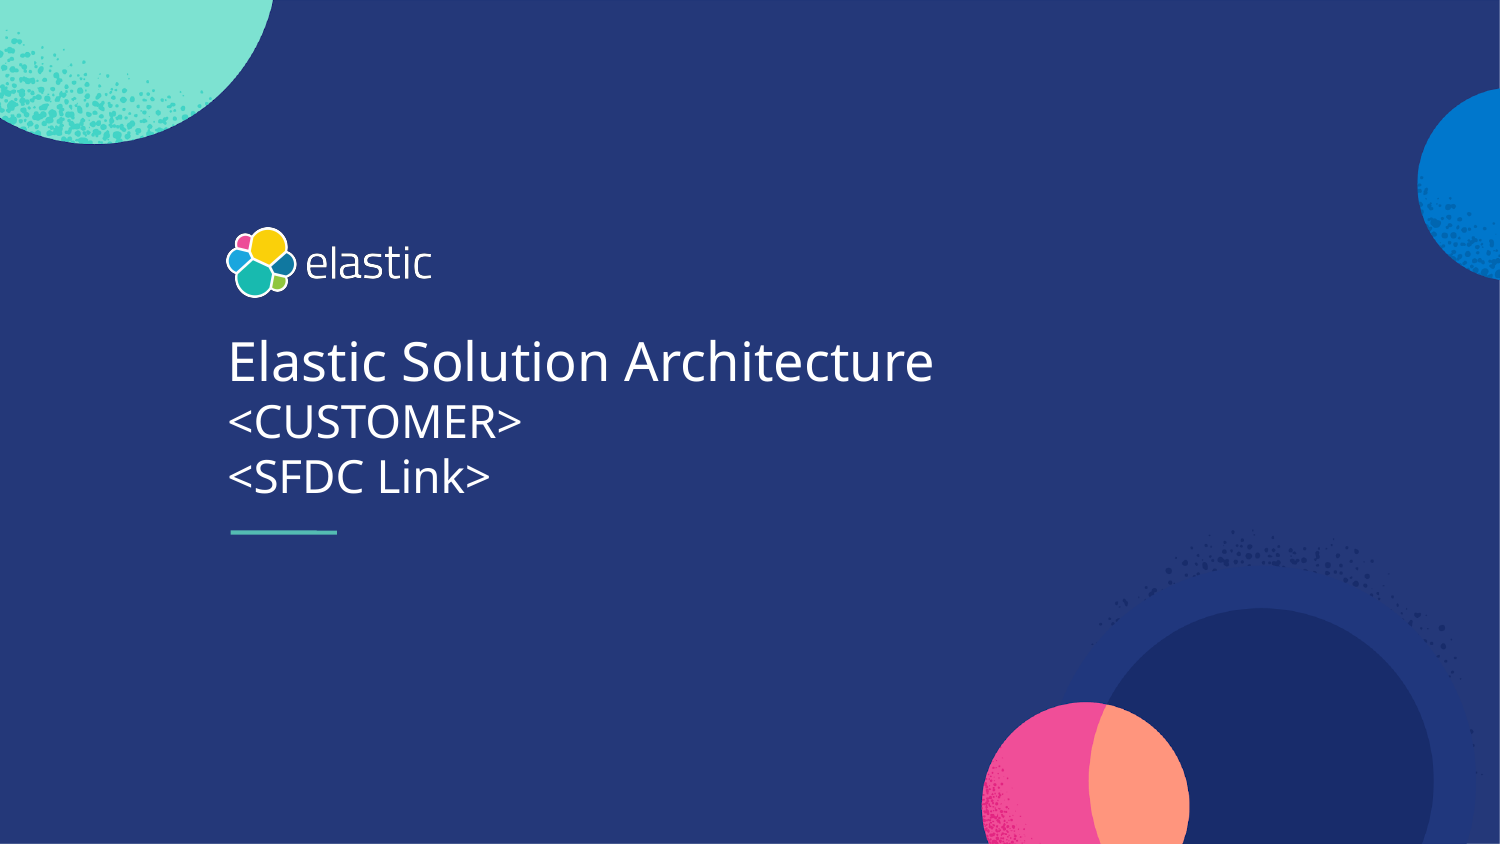

# Elastic Solution Architecture <CUSTOMER> <SFDC Link>